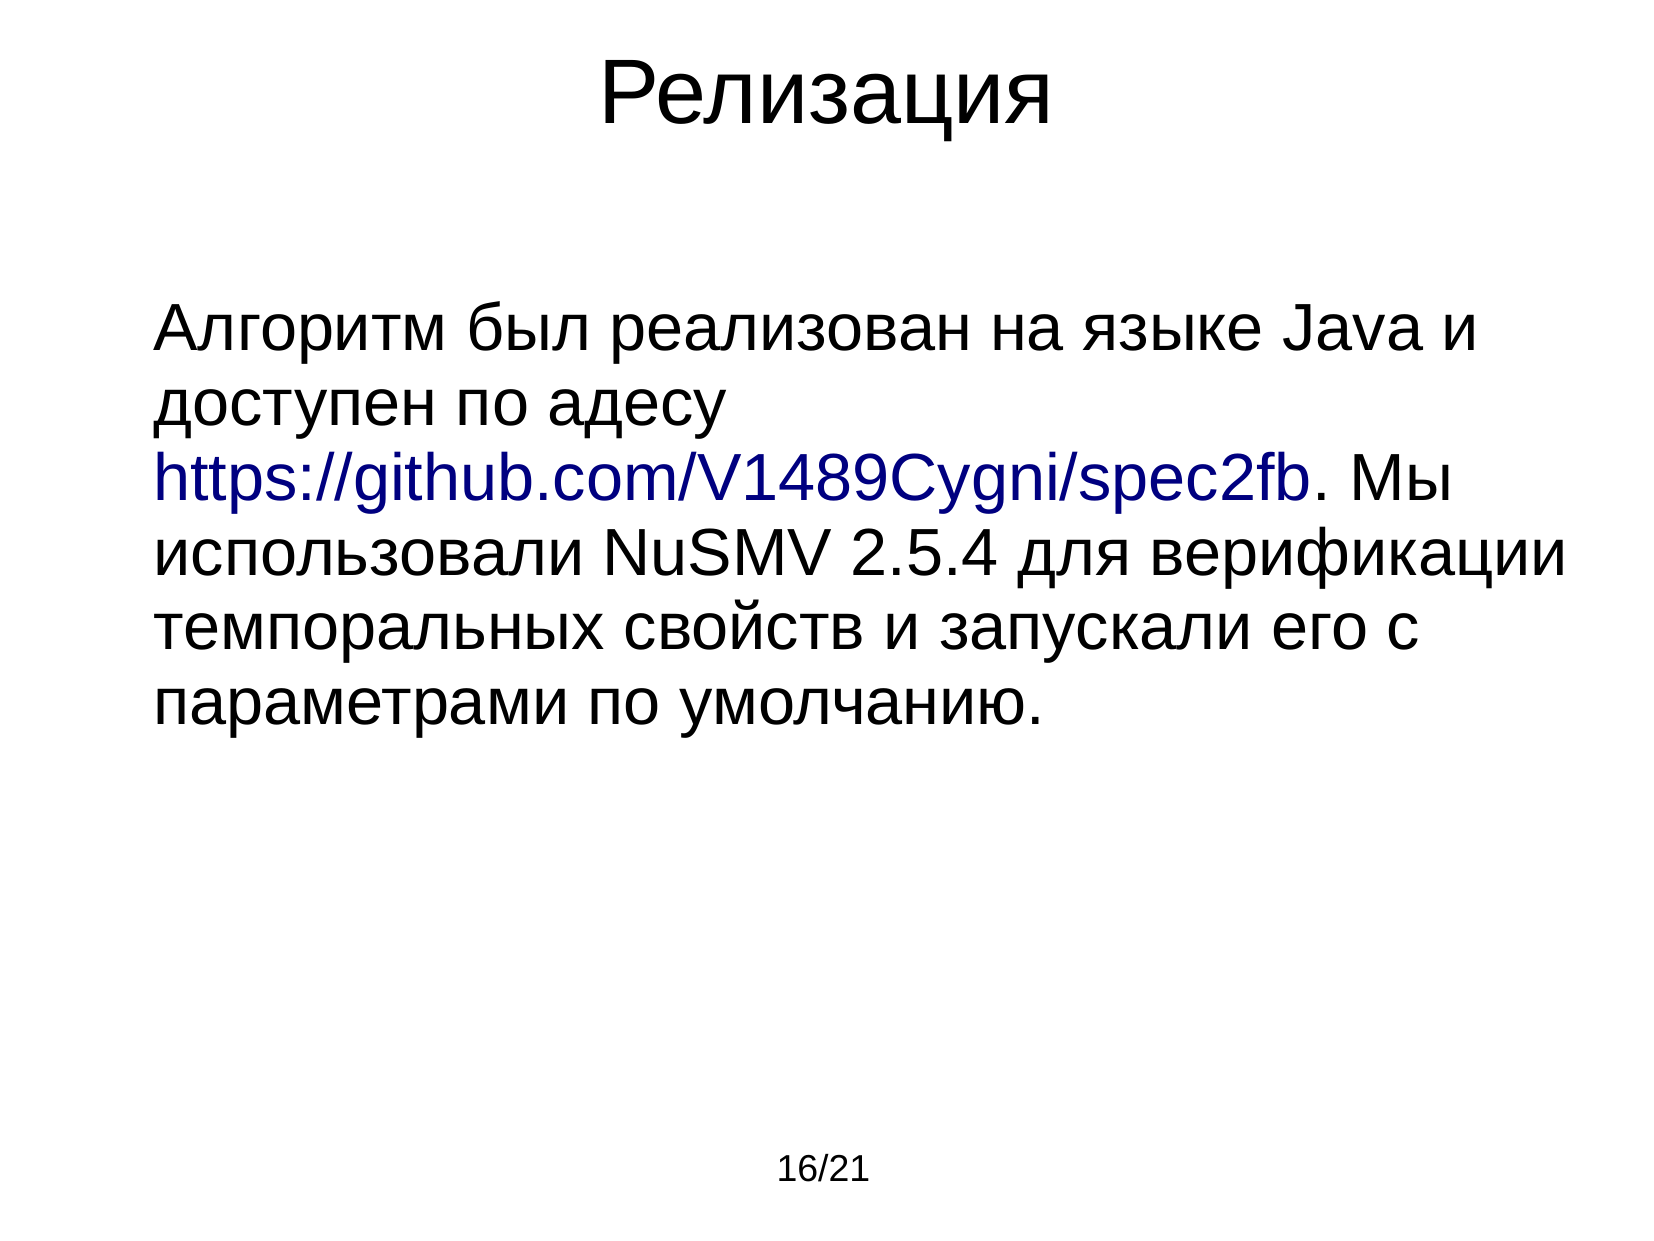

# Релизация
Алгоритм был реализован на языке Java и доступен по адесу https://github.com/V1489Cygni/spec2fb. Мы использовали NuSMV 2.5.4 для верификации темпоральных свойств и запускали его с параметрами по умолчанию.
16/21